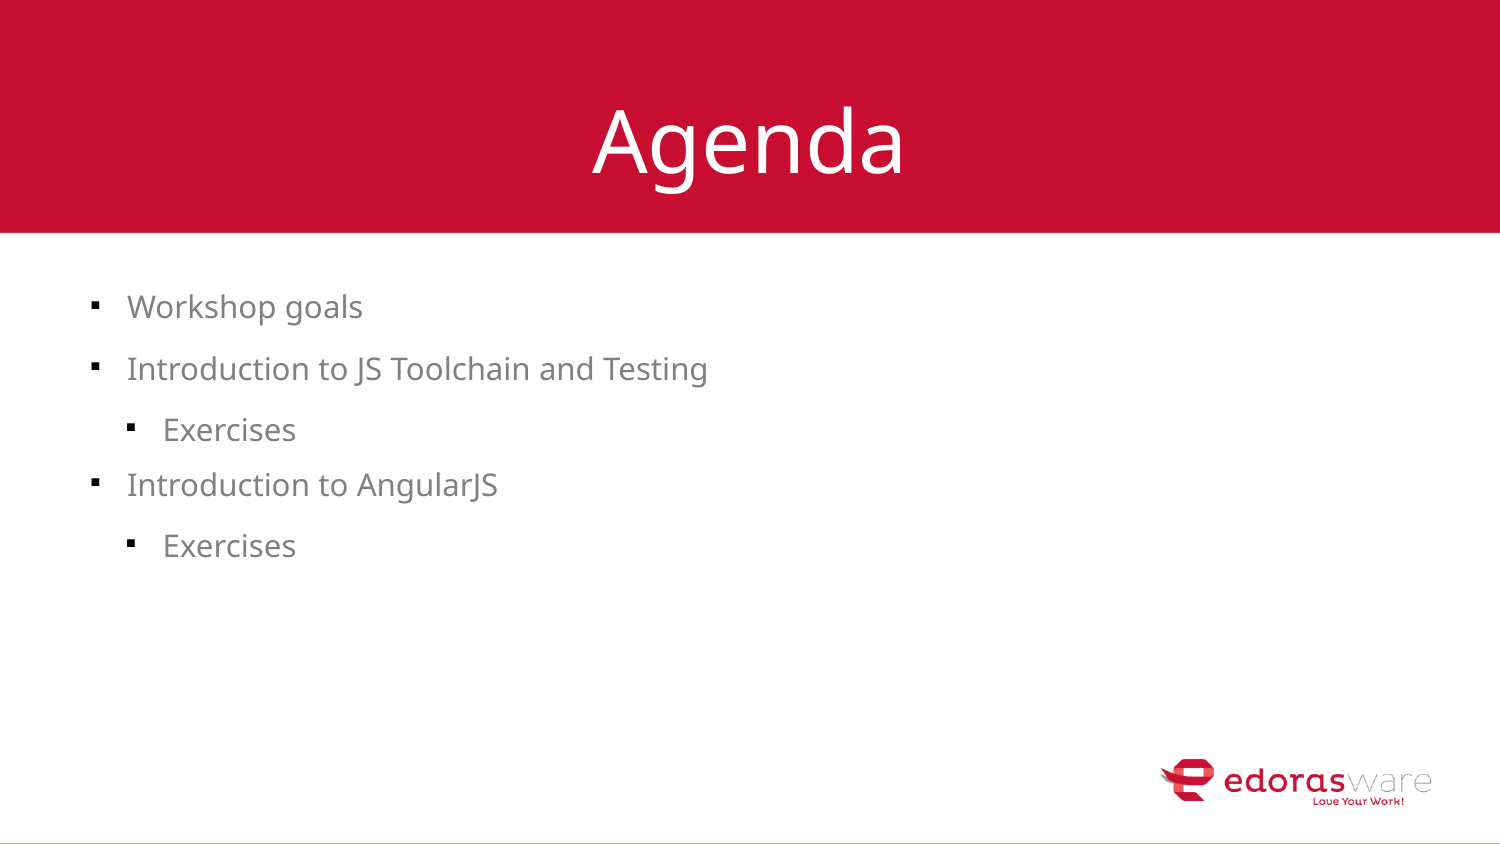

Agenda
# Workshop goals
Introduction to JS Toolchain and Testing
Exercises
Introduction to AngularJS
Exercises